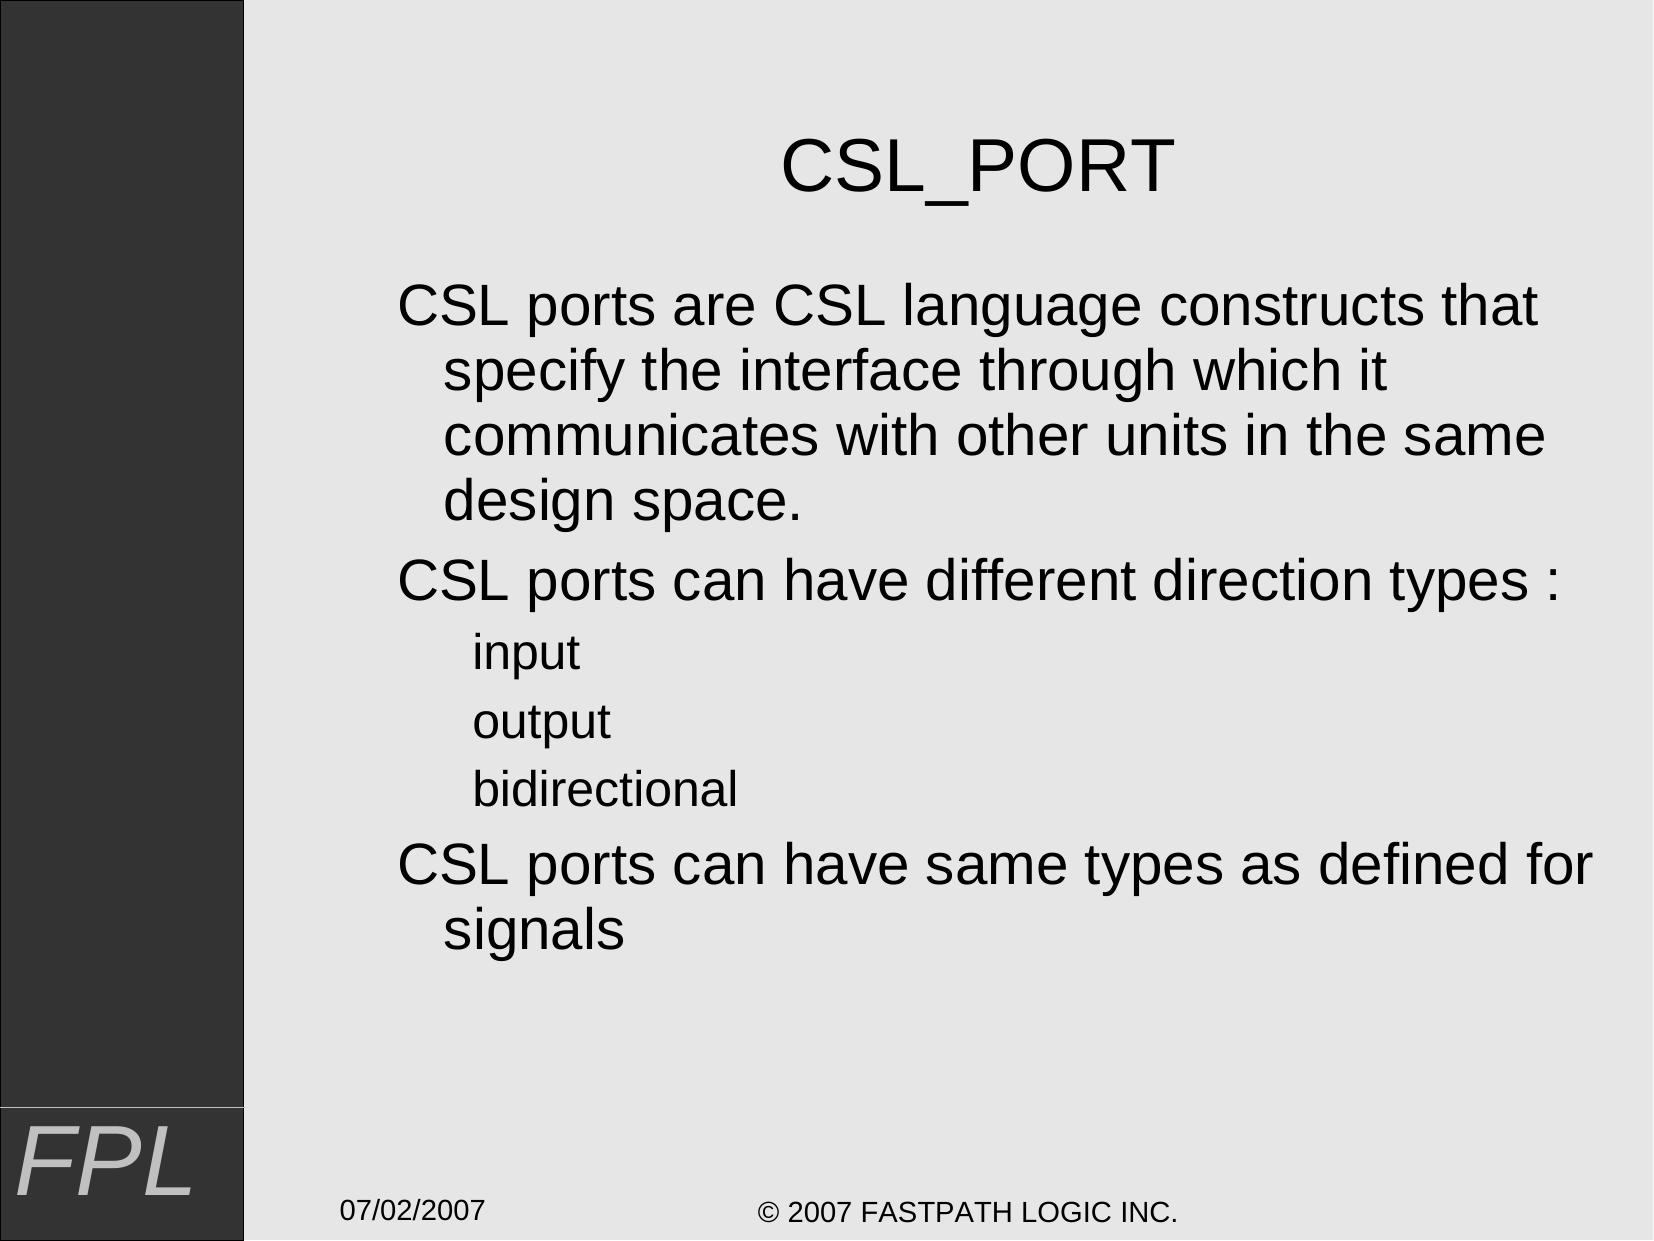

# CSL_PORT
CSL ports are CSL language constructs that specify the interface through which it communicates with other units in the same design space.
CSL ports can have different direction types :
input
output
bidirectional
CSL ports can have same types as defined for signals
07/02/2007
© 2007 FASTPATH LOGIC INC.